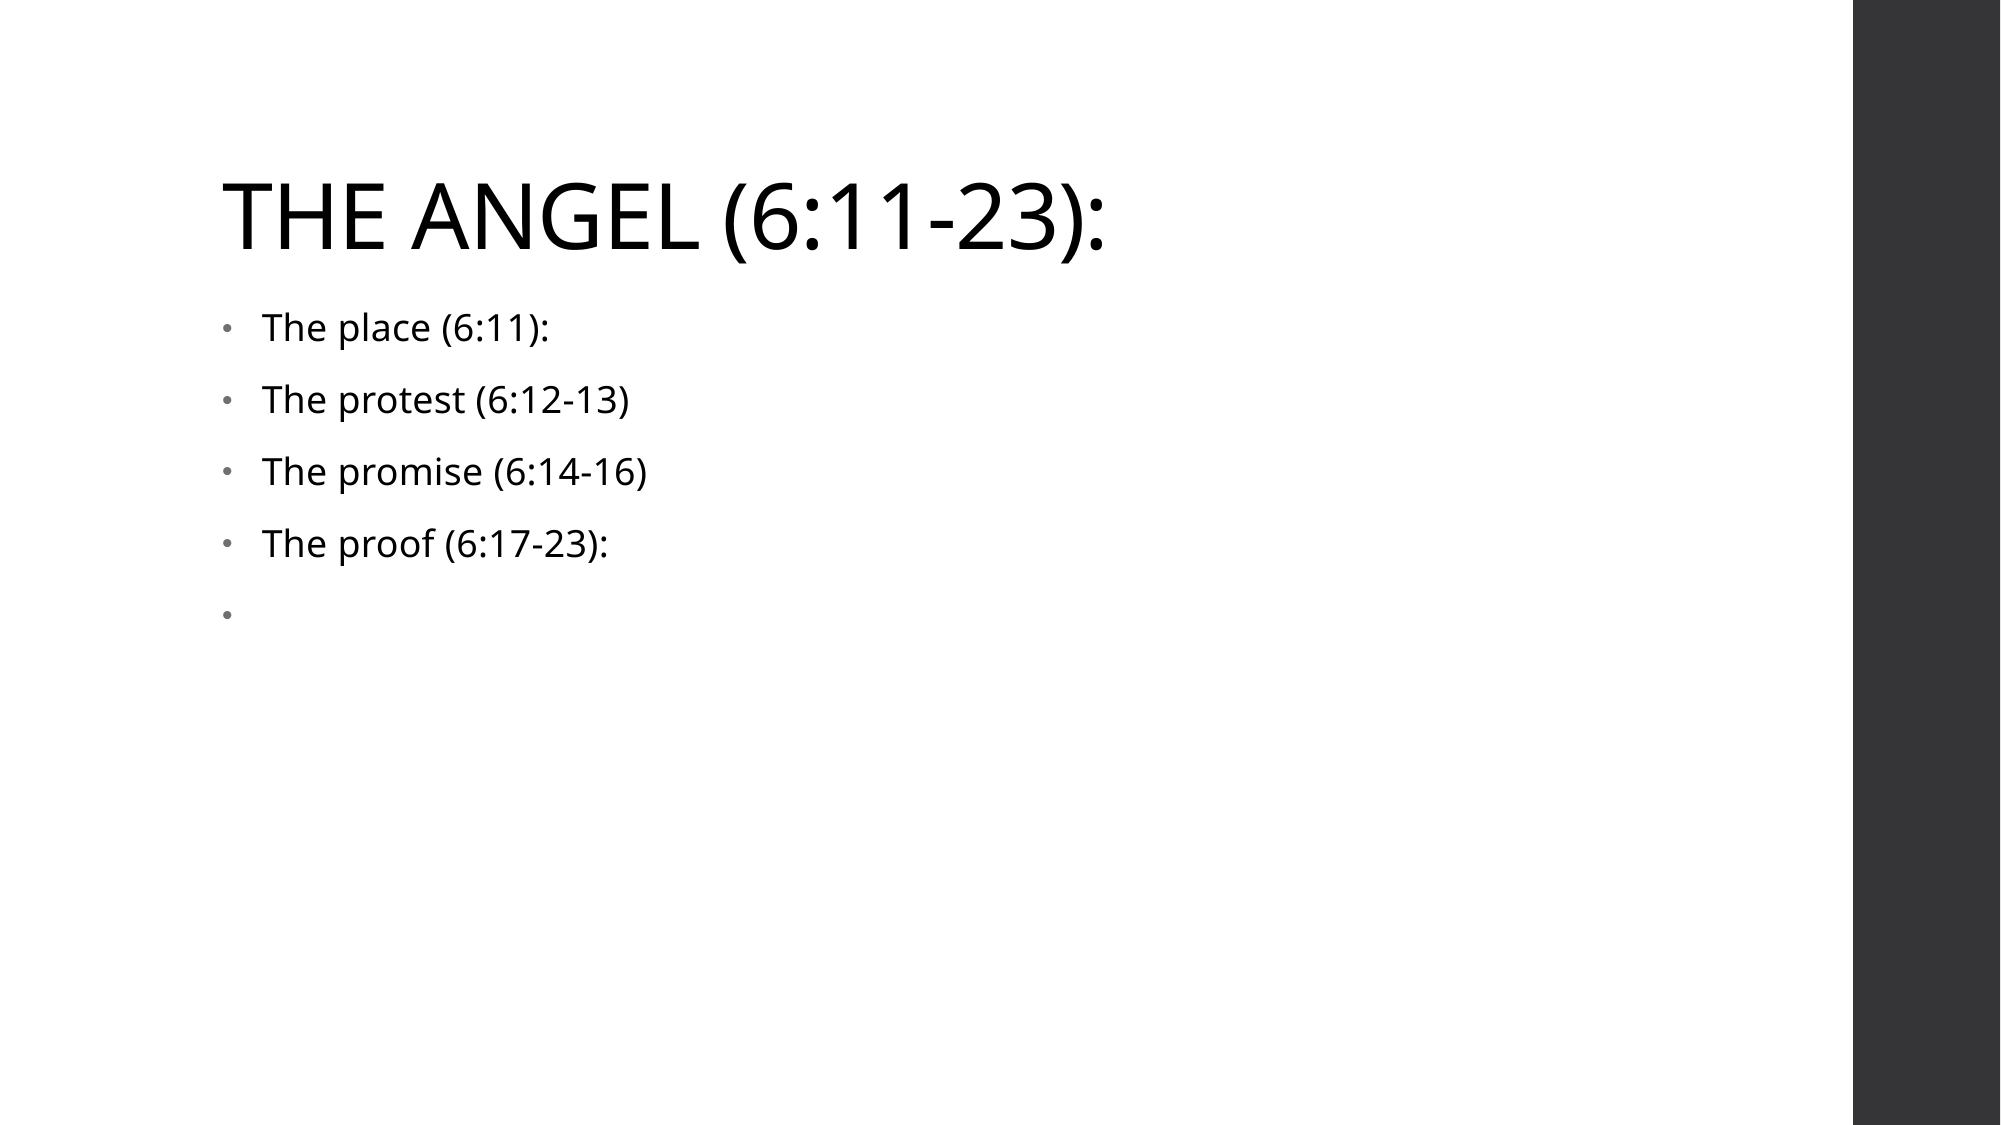

# THE ANGEL (6:11-23):
 The place (6:11):
 The protest (6:12-13)
 The promise (6:14-16)
 The proof (6:17-23):